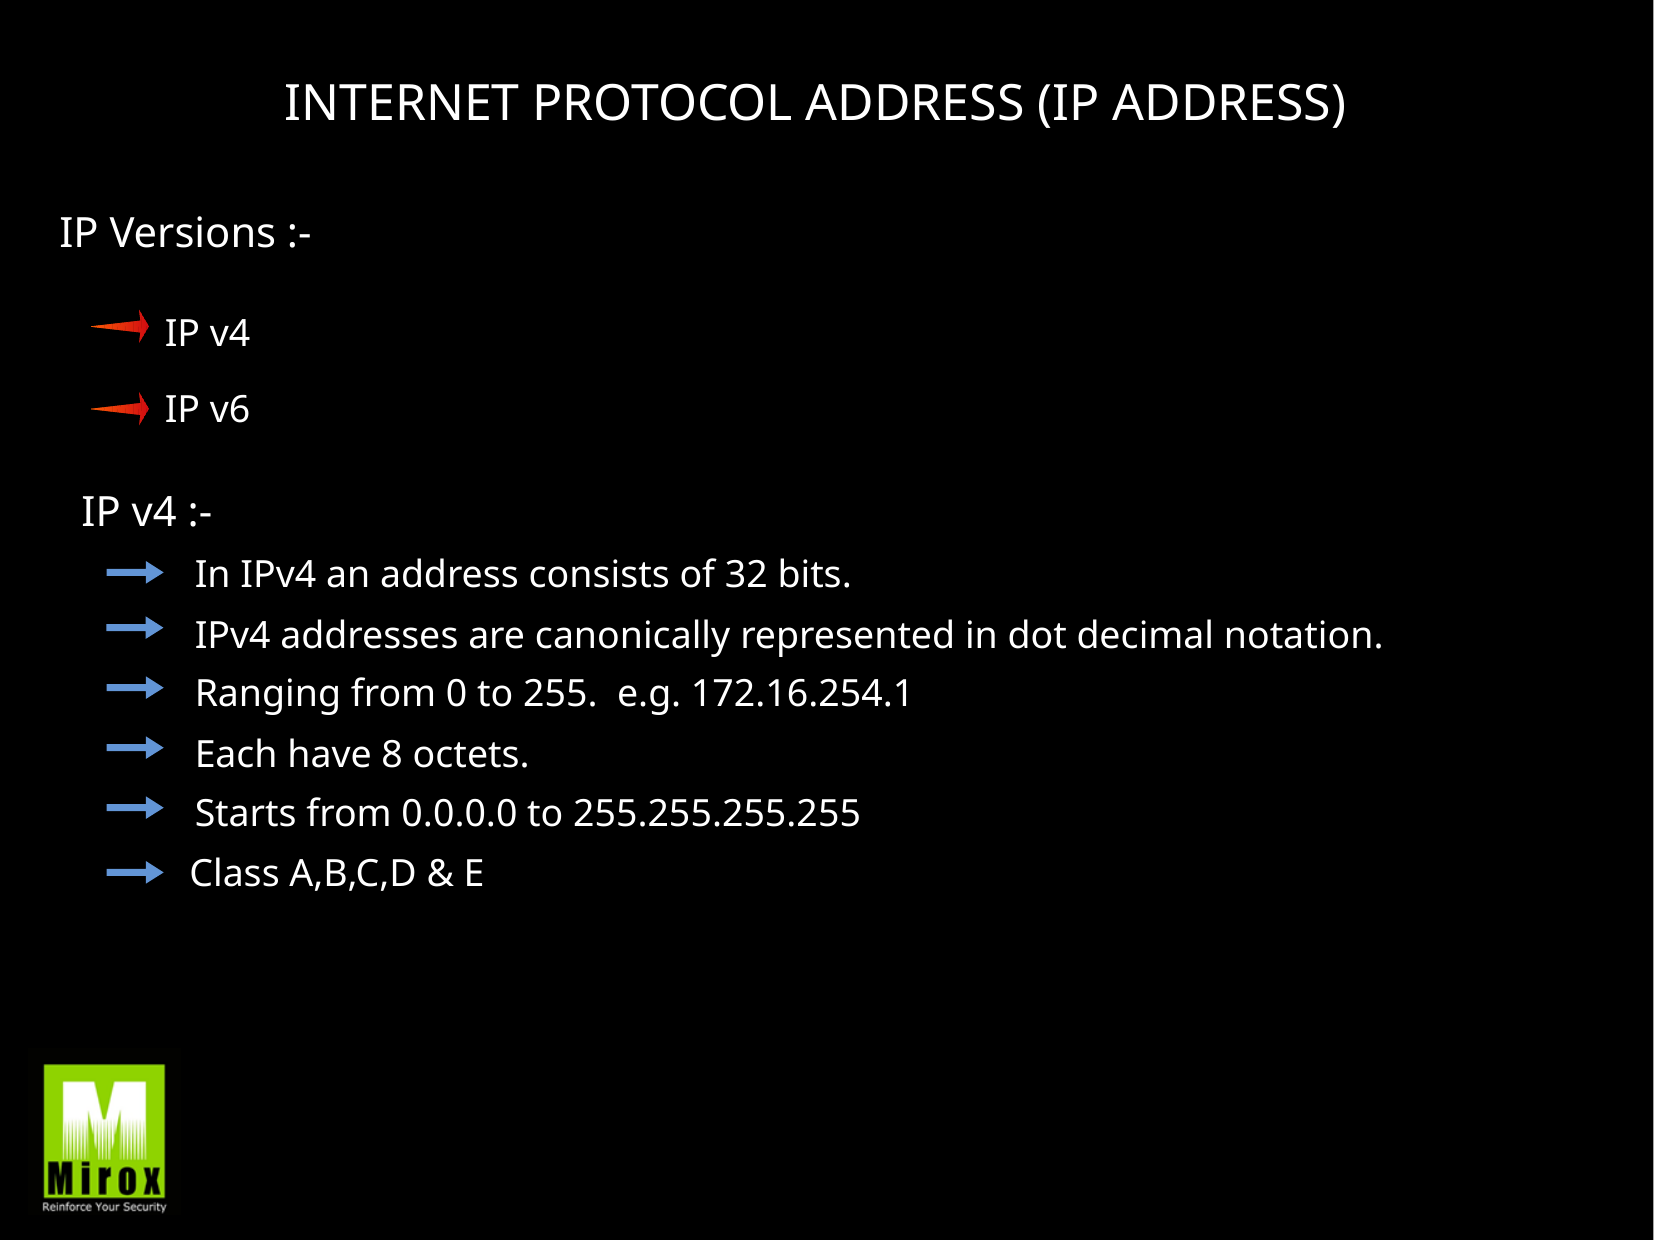

INTERNET PROTOCOL ADDRESS (IP ADDRESS)
IP Versions :-
IP v4
IP v6
IP v4 :-
In IPv4 an address consists of 32 bits.
IPv4 addresses are canonically represented in dot decimal notation.
Ranging from 0 to 255. e.g. 172.16.254.1
Each have 8 octets.
Starts from 0.0.0.0 to 255.255.255.255
Class A,B,C,D & E